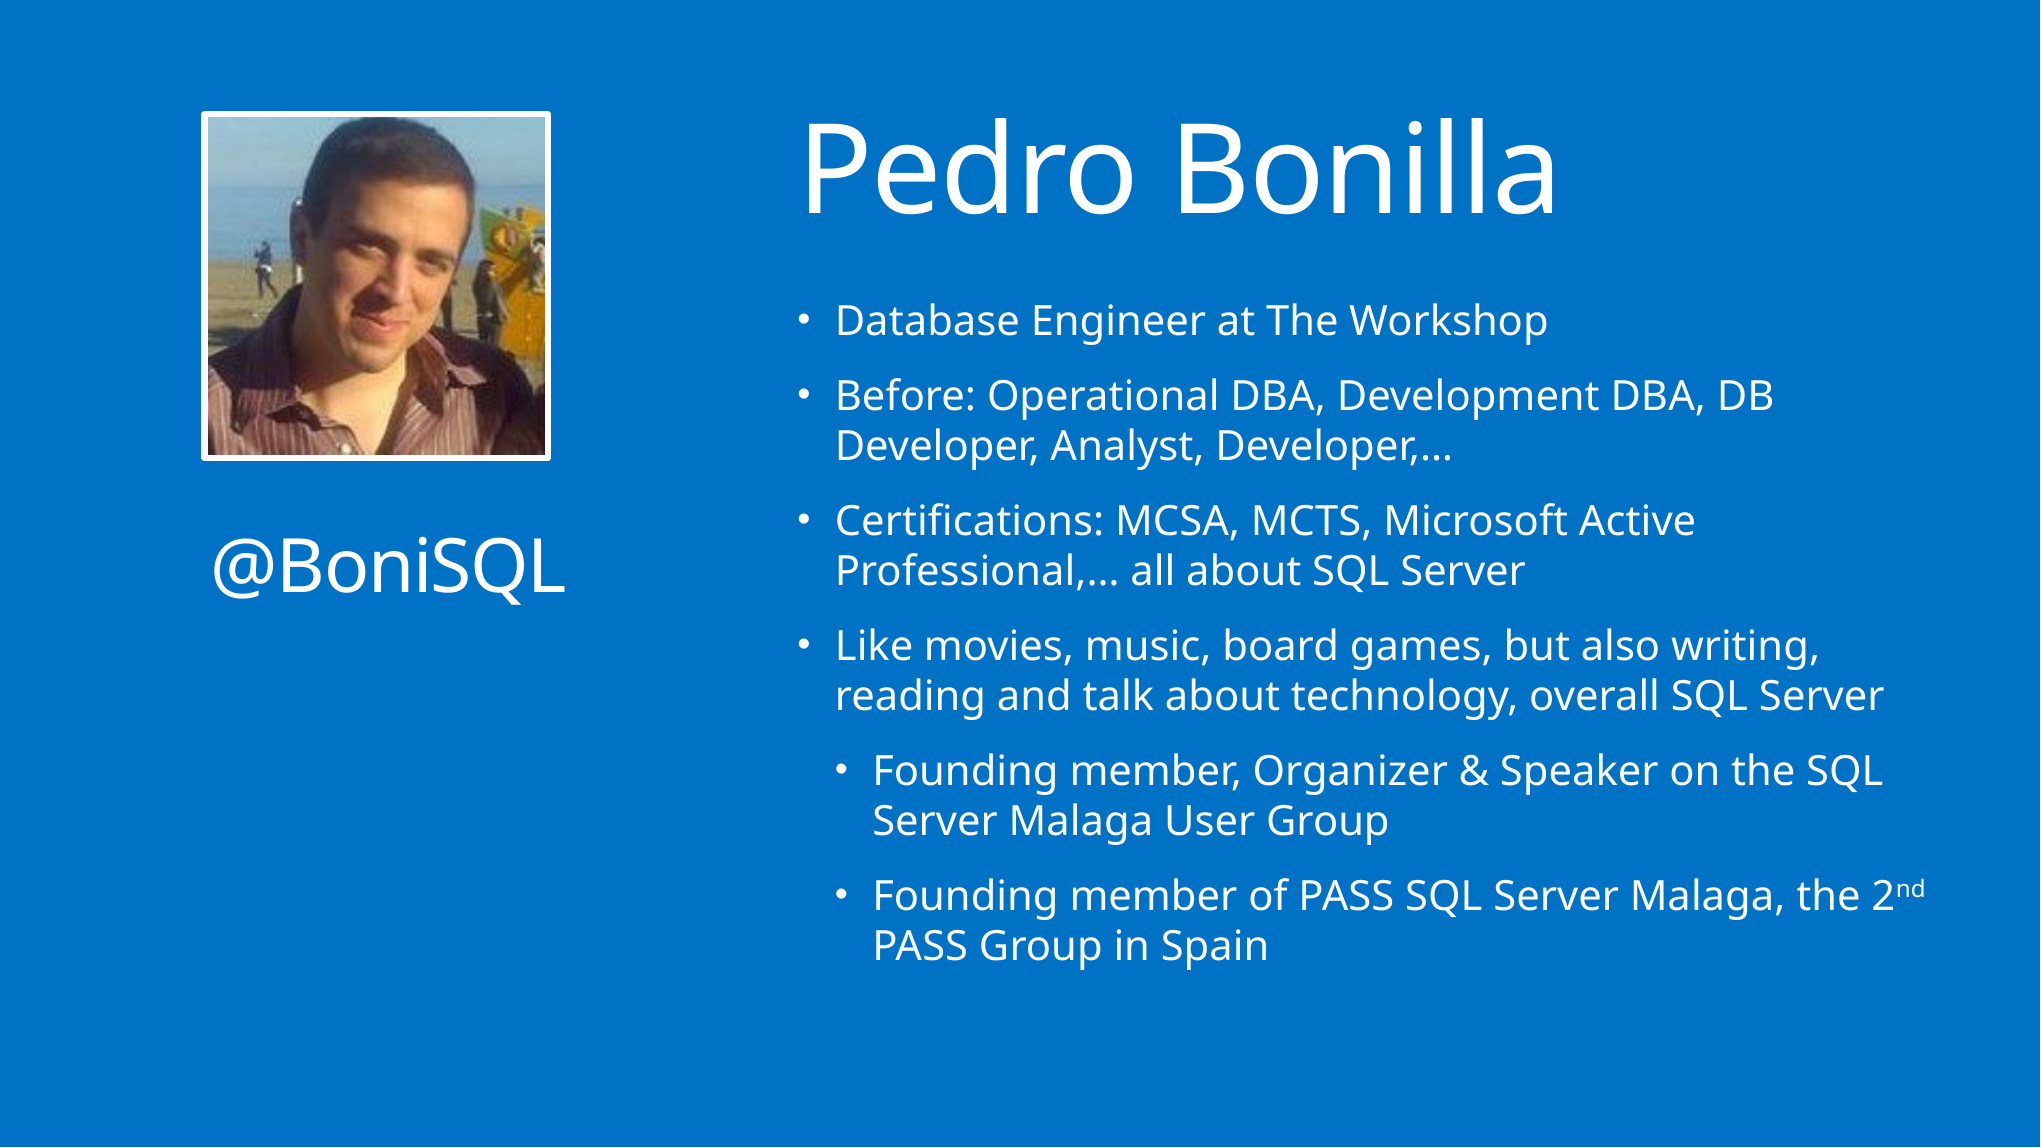

Pedro Bonilla
Database Engineer at The Workshop
Before: Operational DBA, Development DBA, DB Developer, Analyst, Developer,…
Certifications: MCSA, MCTS, Microsoft Active Professional,… all about SQL Server
Like movies, music, board games, but also writing, reading and talk about technology, overall SQL Server
Founding member, Organizer & Speaker on the SQL Server Malaga User Group
Founding member of PASS SQL Server Malaga, the 2nd PASS Group in Spain
@BoniSQL